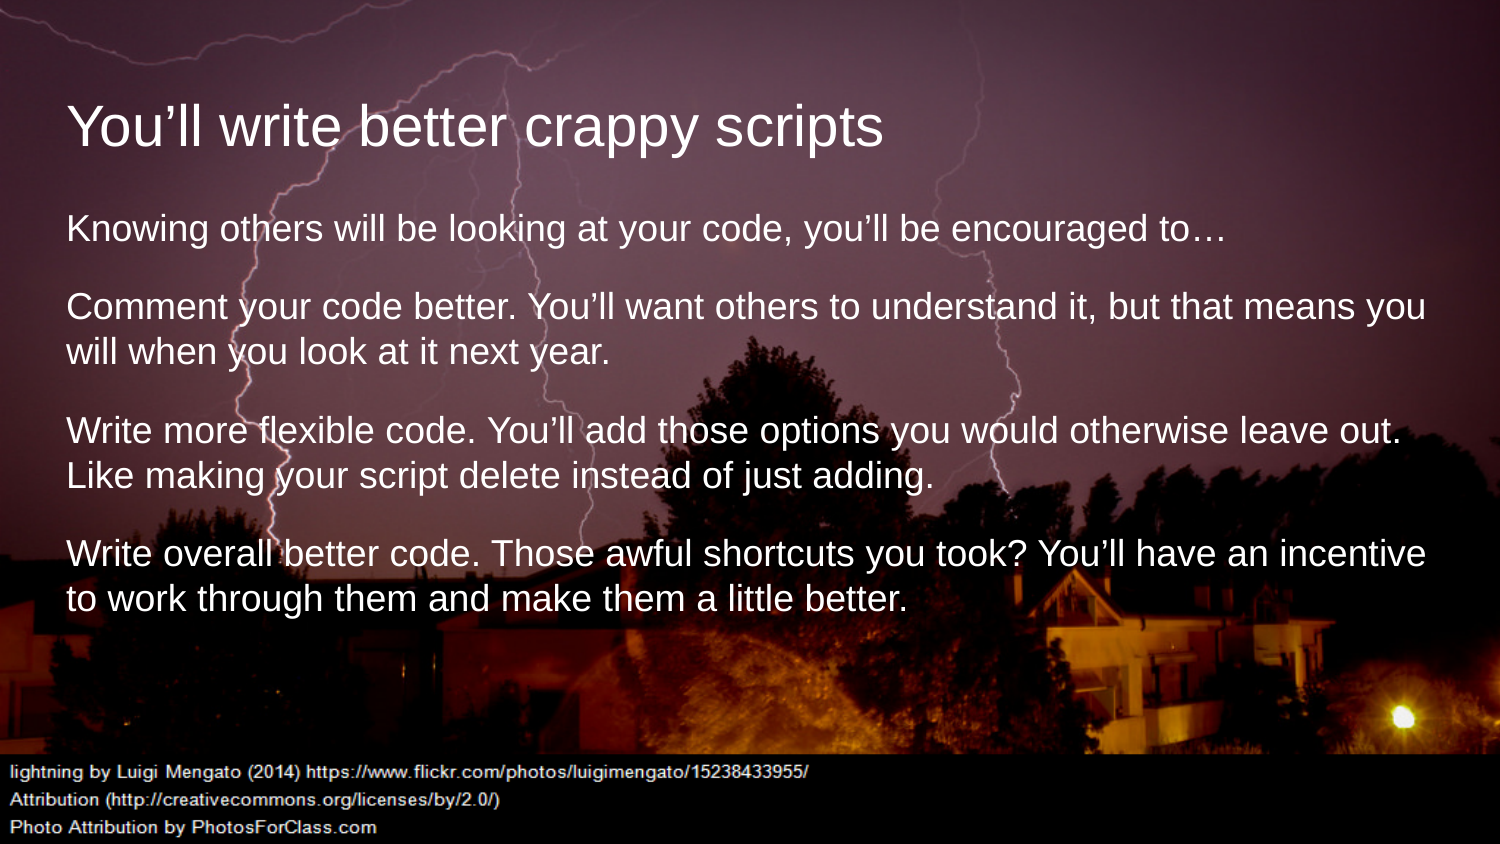

# You’ll write better crappy scripts
Knowing others will be looking at your code, you’ll be encouraged to…
Comment your code better. You’ll want others to understand it, but that means you will when you look at it next year.
Write more flexible code. You’ll add those options you would otherwise leave out. Like making your script delete instead of just adding.
Write overall better code. Those awful shortcuts you took? You’ll have an incentive to work through them and make them a little better.